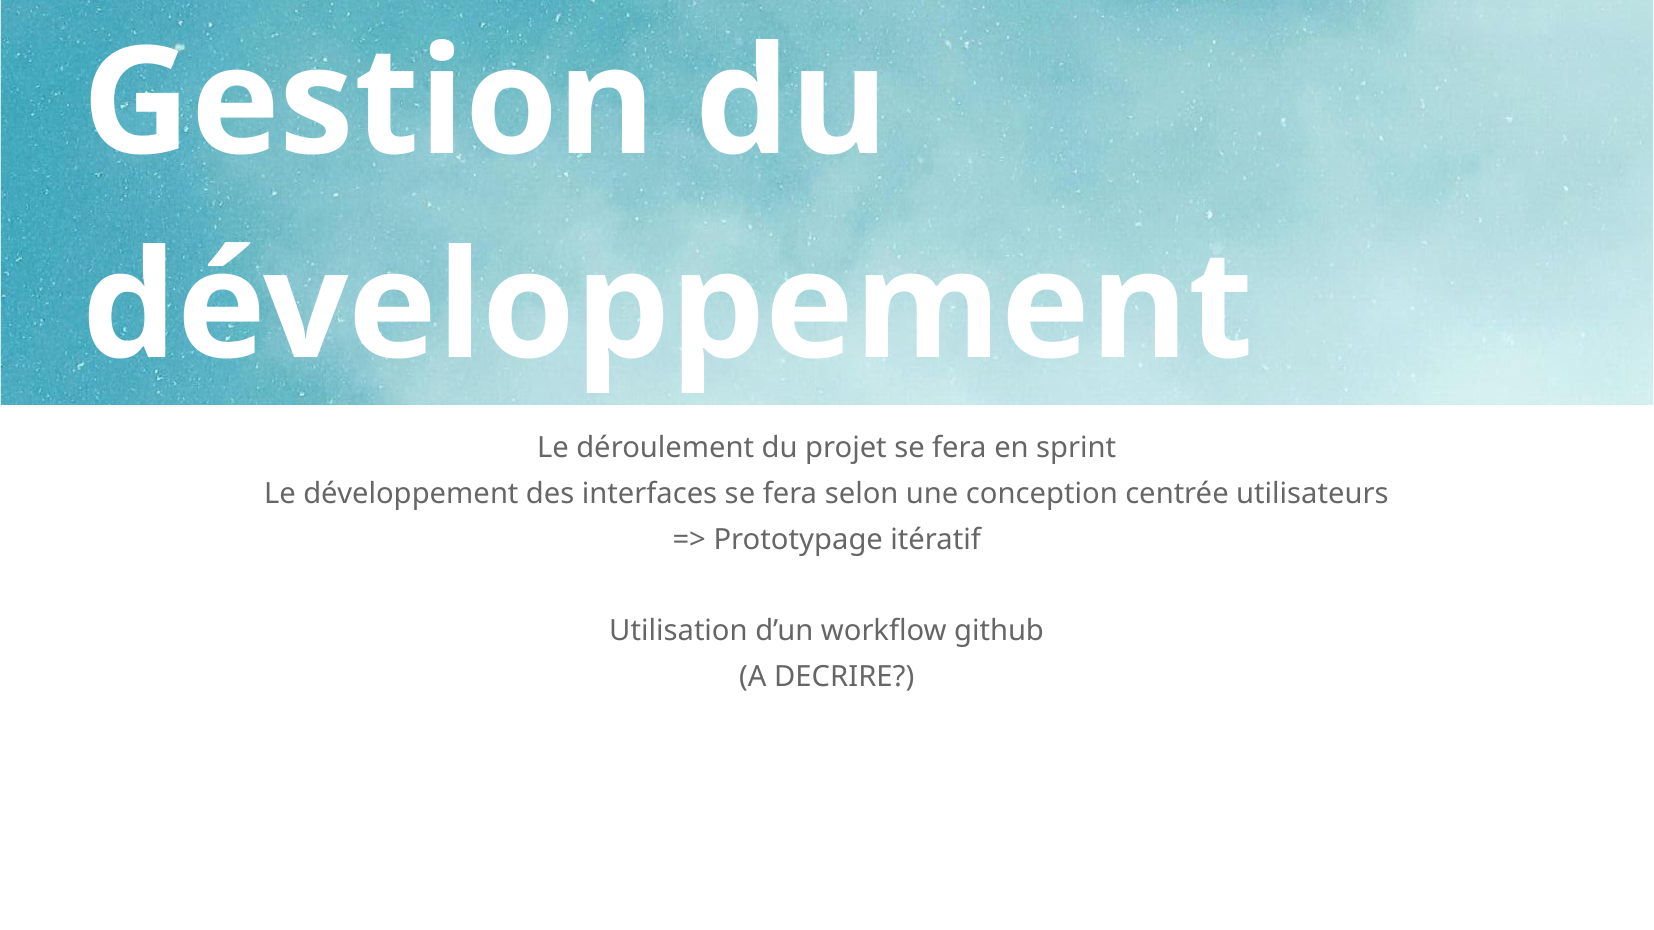

# Gestion du développement
Le déroulement du projet se fera en sprint
Le développement des interfaces se fera selon une conception centrée utilisateurs
=> Prototypage itératif
Utilisation d’un workflow github
(A DECRIRE?)